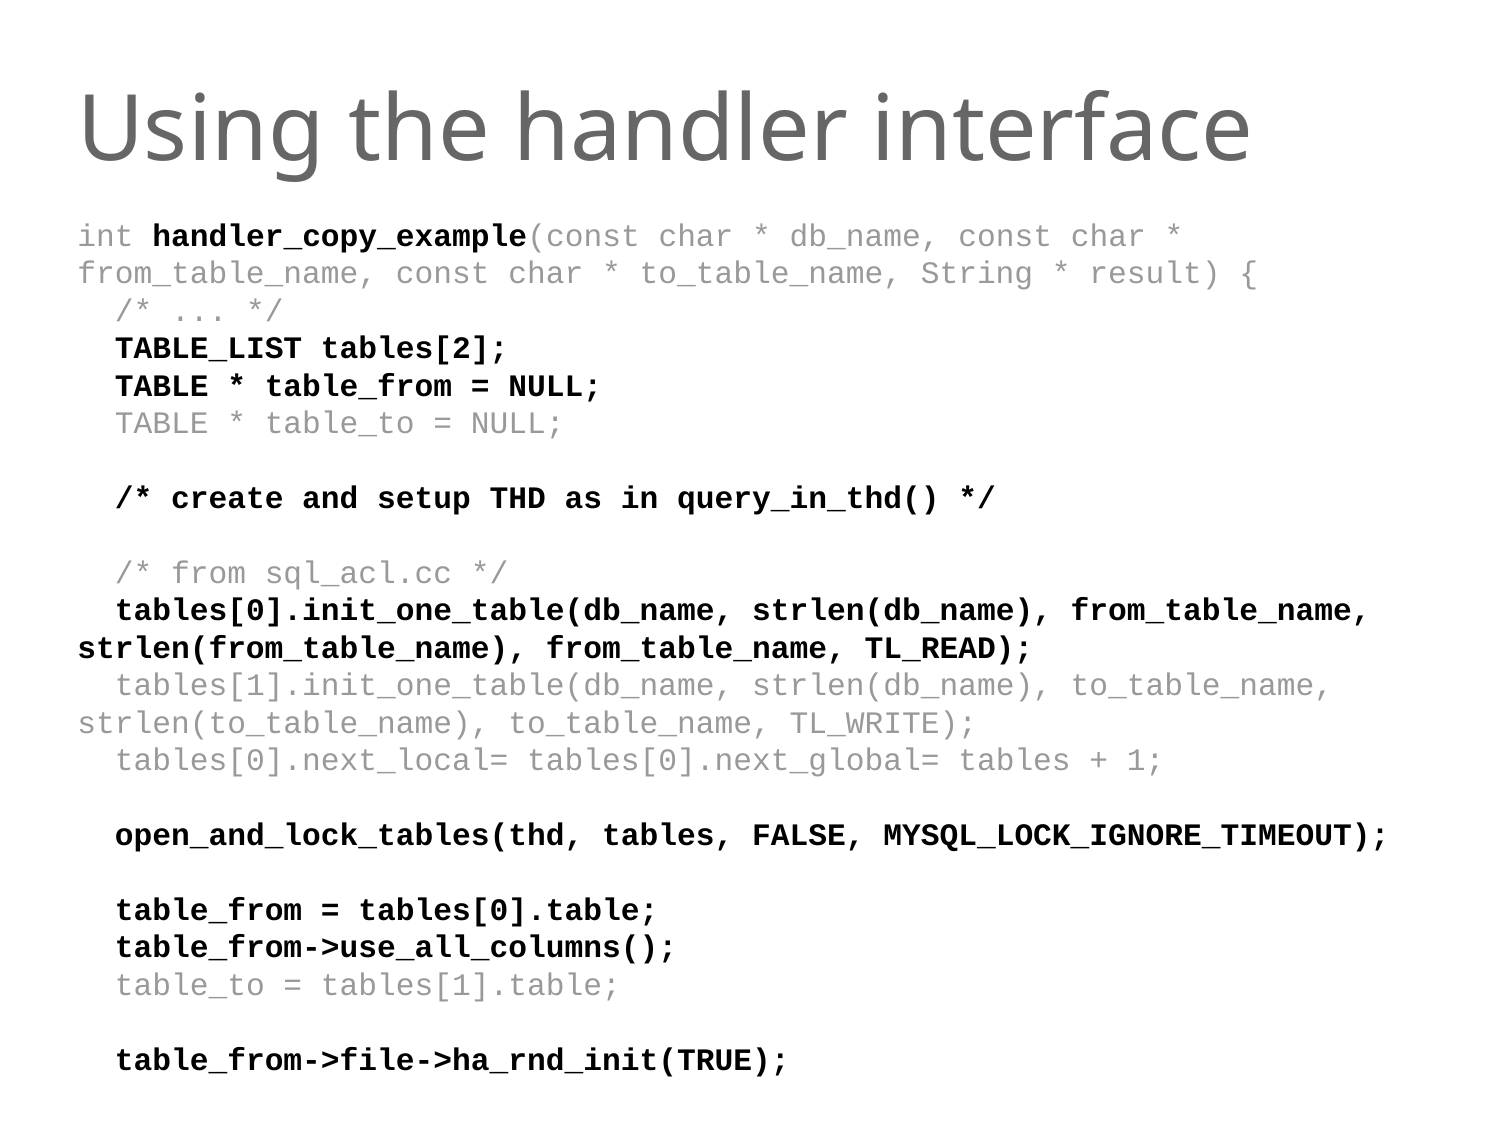

# Using the handler interface
int handler_copy_example(const char * db_name, const char * from_table_name, const char * to_table_name, String * result) {
 /* ... */
 TABLE_LIST tables[2];
 TABLE * table_from = NULL;
 TABLE * table_to = NULL;
 /* create and setup THD as in query_in_thd() */
 /* from sql_acl.cc */
 tables[0].init_one_table(db_name, strlen(db_name), from_table_name, strlen(from_table_name), from_table_name, TL_READ);
 tables[1].init_one_table(db_name, strlen(db_name), to_table_name, strlen(to_table_name), to_table_name, TL_WRITE);
 tables[0].next_local= tables[0].next_global= tables + 1;
 open_and_lock_tables(thd, tables, FALSE, MYSQL_LOCK_IGNORE_TIMEOUT);
 table_from = tables[0].table;
 table_from->use_all_columns();
 table_to = tables[1].table;
 table_from->file->ha_rnd_init(TRUE);